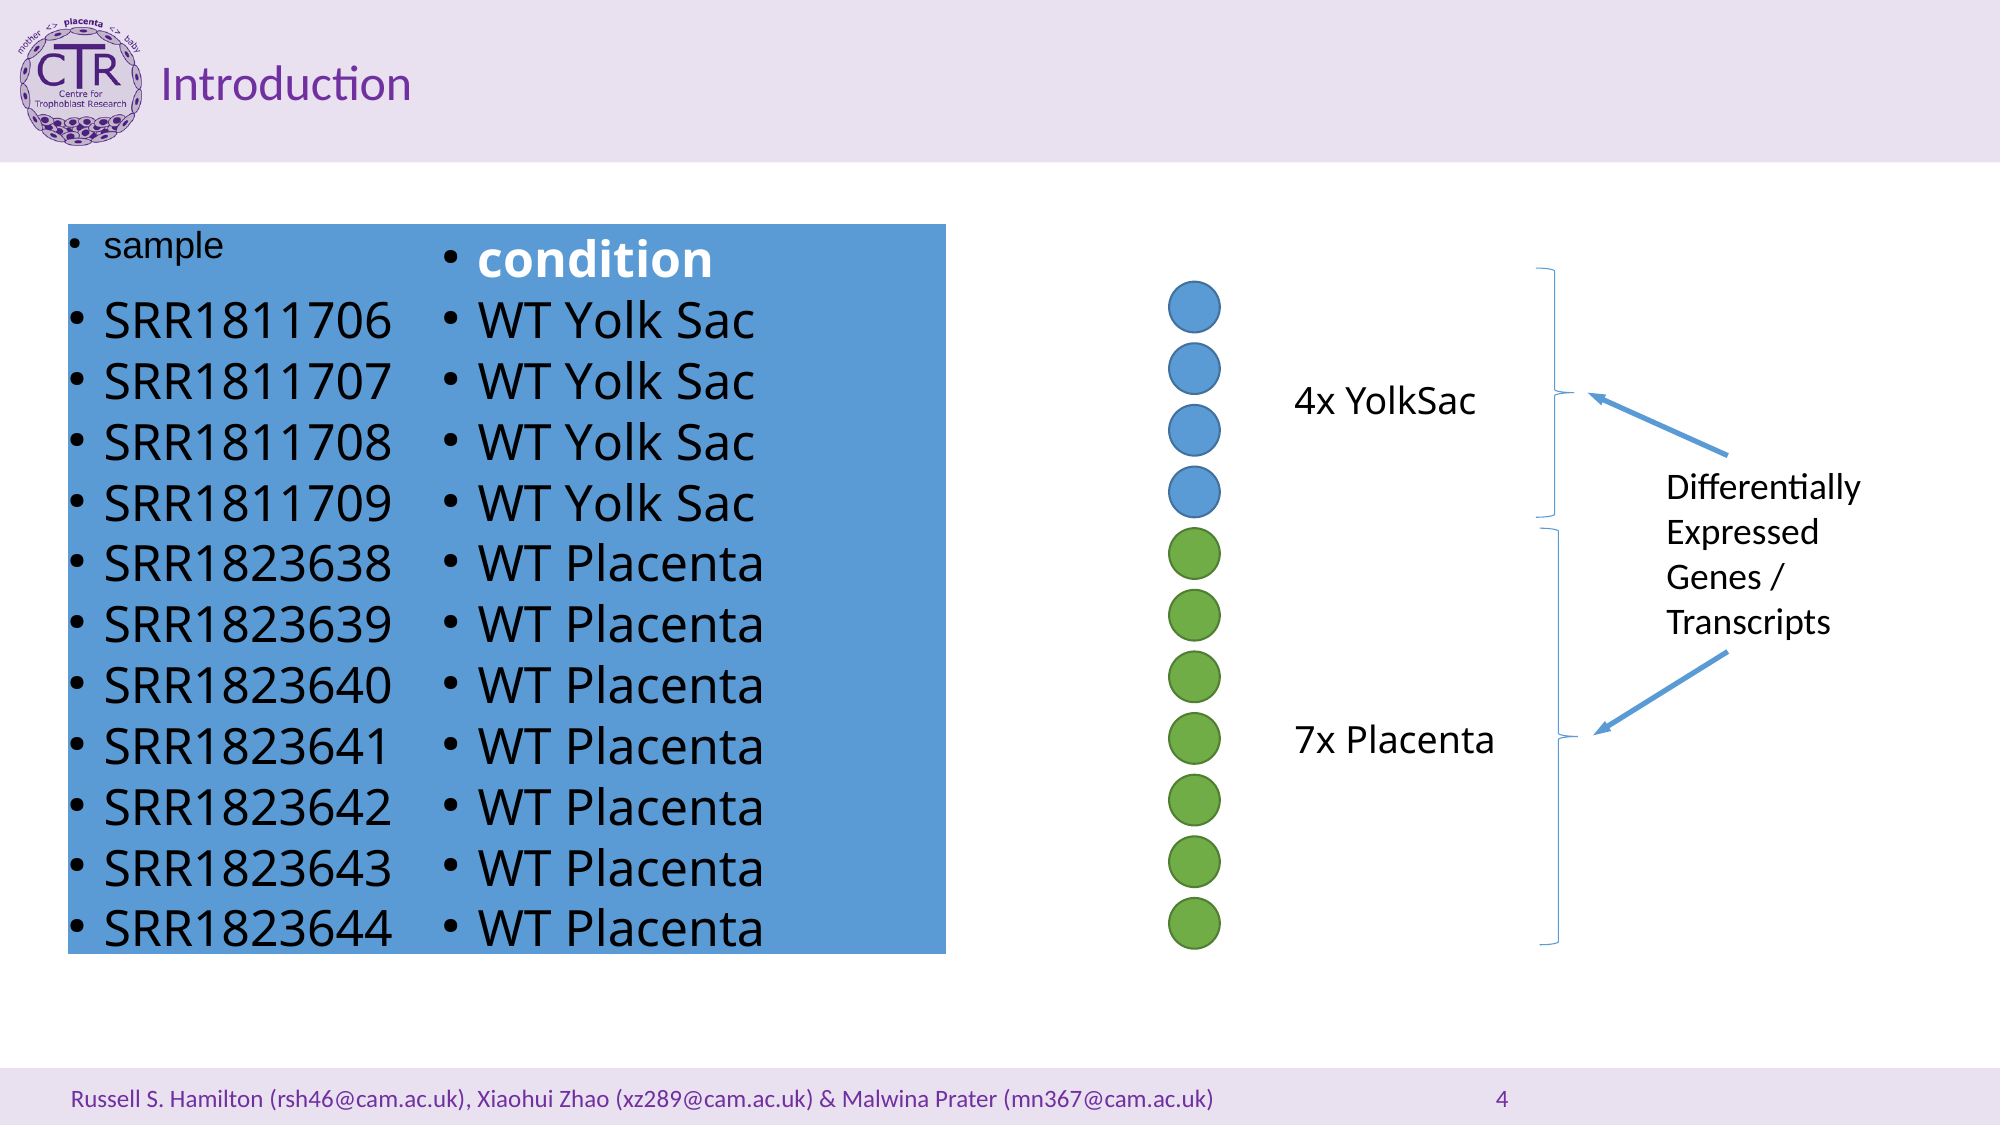

Introduction
| sample | condition |
| --- | --- |
| SRR1811706 | WT Yolk Sac |
| SRR1811707 | WT Yolk Sac |
| SRR1811708 | WT Yolk Sac |
| SRR1811709 | WT Yolk Sac |
| SRR1823638 | WT Placenta |
| SRR1823639 | WT Placenta |
| SRR1823640 | WT Placenta |
| SRR1823641 | WT Placenta |
| SRR1823642 | WT Placenta |
| SRR1823643 | WT Placenta |
| SRR1823644 | WT Placenta |
4x YolkSac
Differentially Expressed Genes / Transcripts
7x Placenta
Russell S. Hamilton (rsh46@cam.ac.uk), Xiaohui Zhao (xz289@cam.ac.uk) & Malwina Prater (mn367@cam.ac.uk)